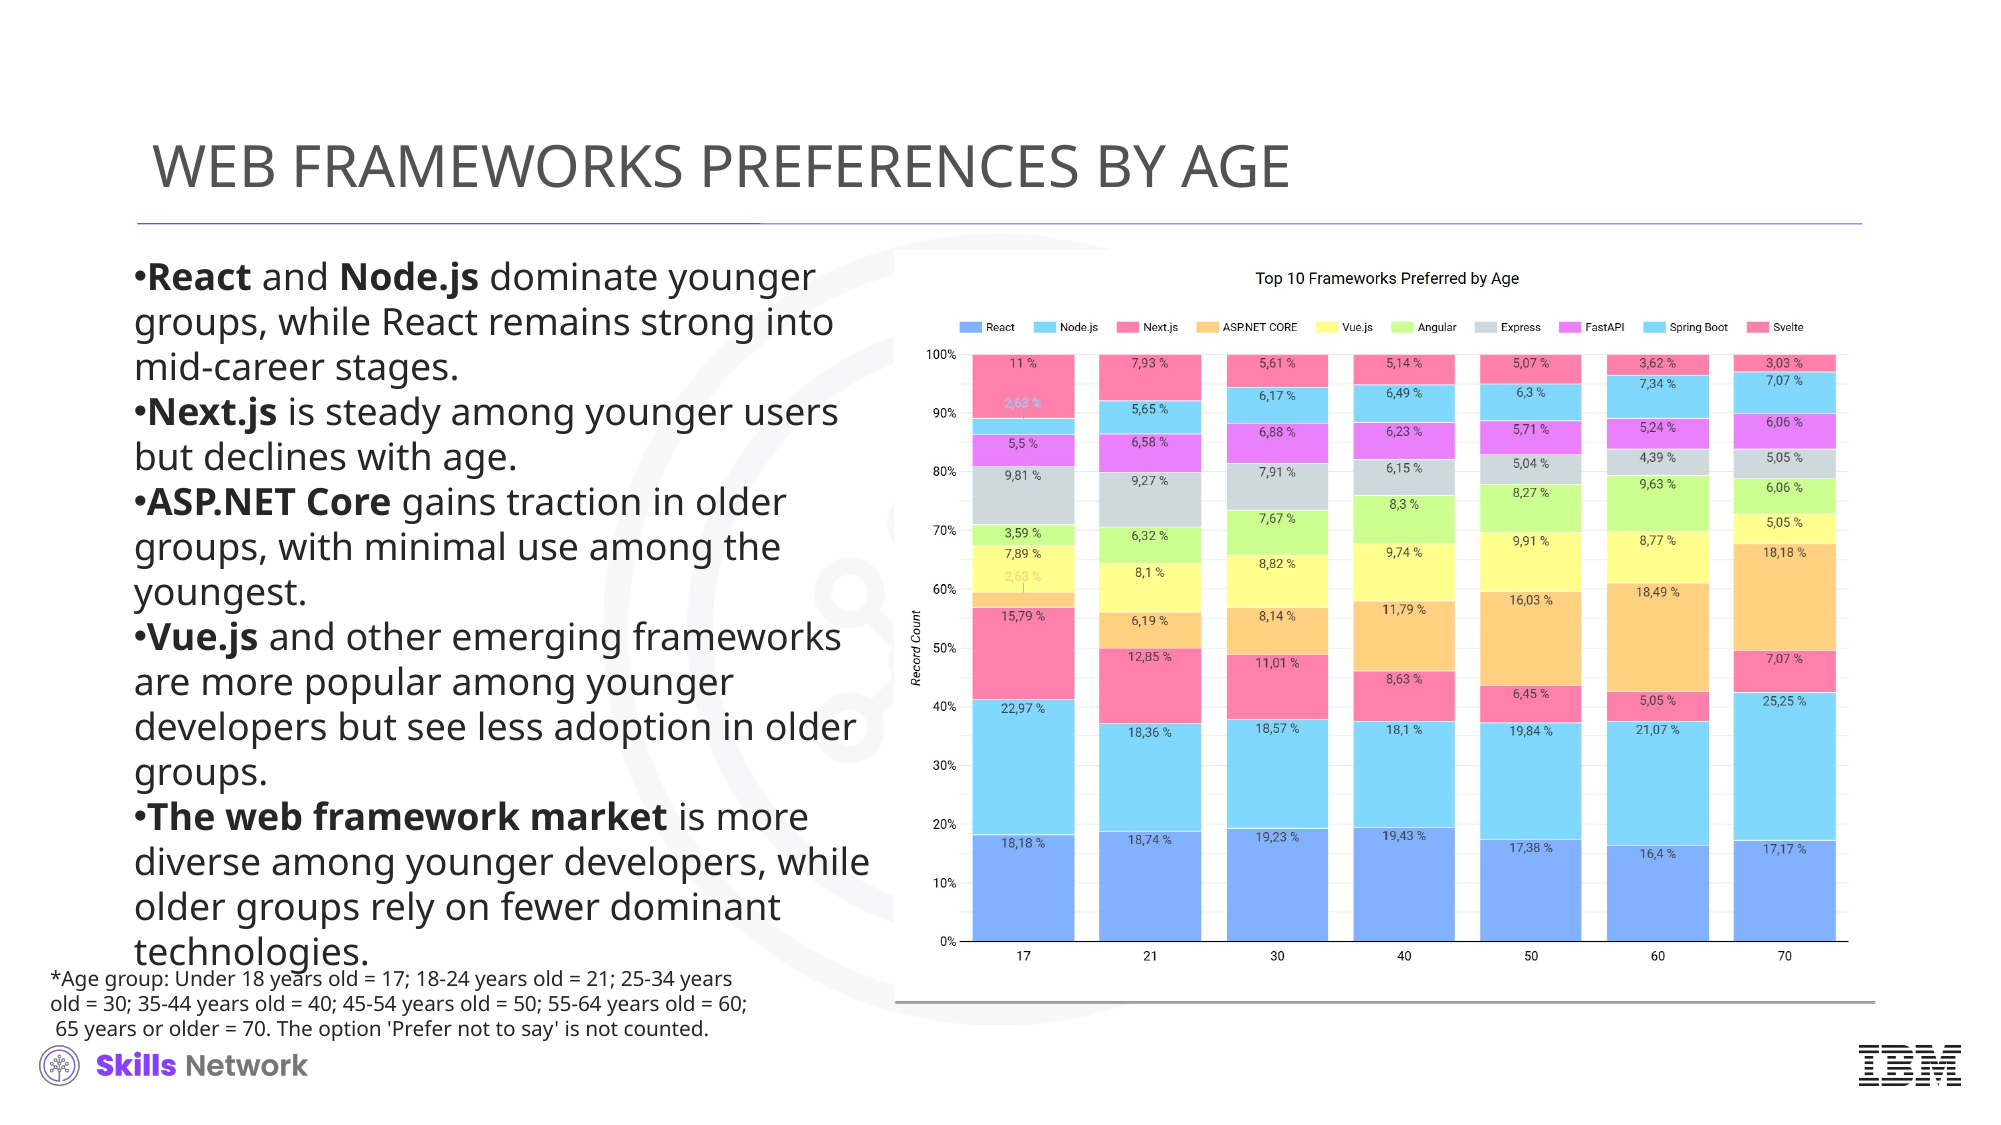

# WEB FRAMEWORKS PREFERENCES BY AGE
React and Node.js dominate younger groups, while React remains strong into mid-career stages.
Next.js is steady among younger users but declines with age.
ASP.NET Core gains traction in older groups, with minimal use among the youngest.
Vue.js and other emerging frameworks are more popular among younger developers but see less adoption in older groups.
The web framework market is more diverse among younger developers, while older groups rely on fewer dominant technologies.
*Age group: Under 18 years old = 17; 18-24 years old = 21; 25-34 years old = 30; 35-44 years old = 40; 45-54 years old = 50; 55-64 years old = 60;
 65 years or older = 70. The option 'Prefer not to say' is not counted.